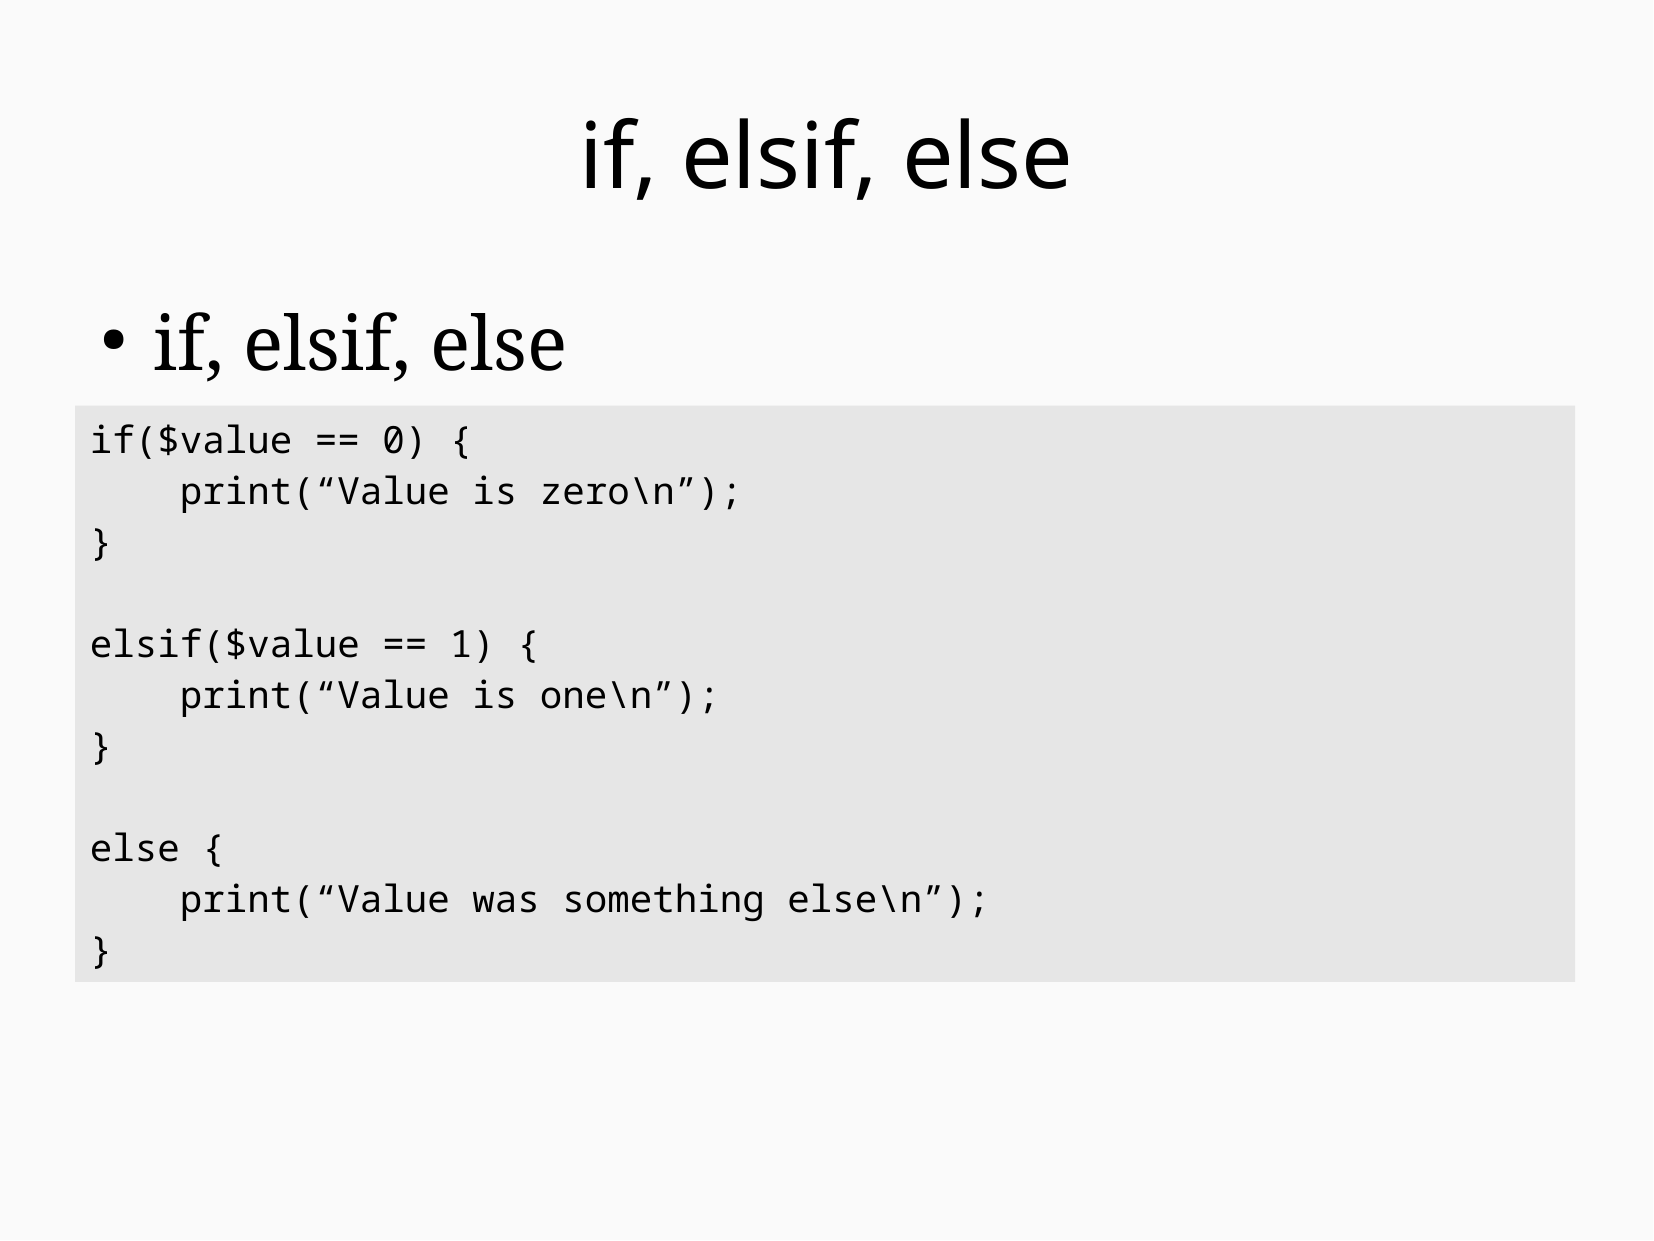

# if, elsif, else
if, elsif, else
if($value == 0) {
 print(“Value is zero\n”);
}
elsif($value == 1) {
 print(“Value is one\n”);
}
else {
 print(“Value was something else\n”);
}